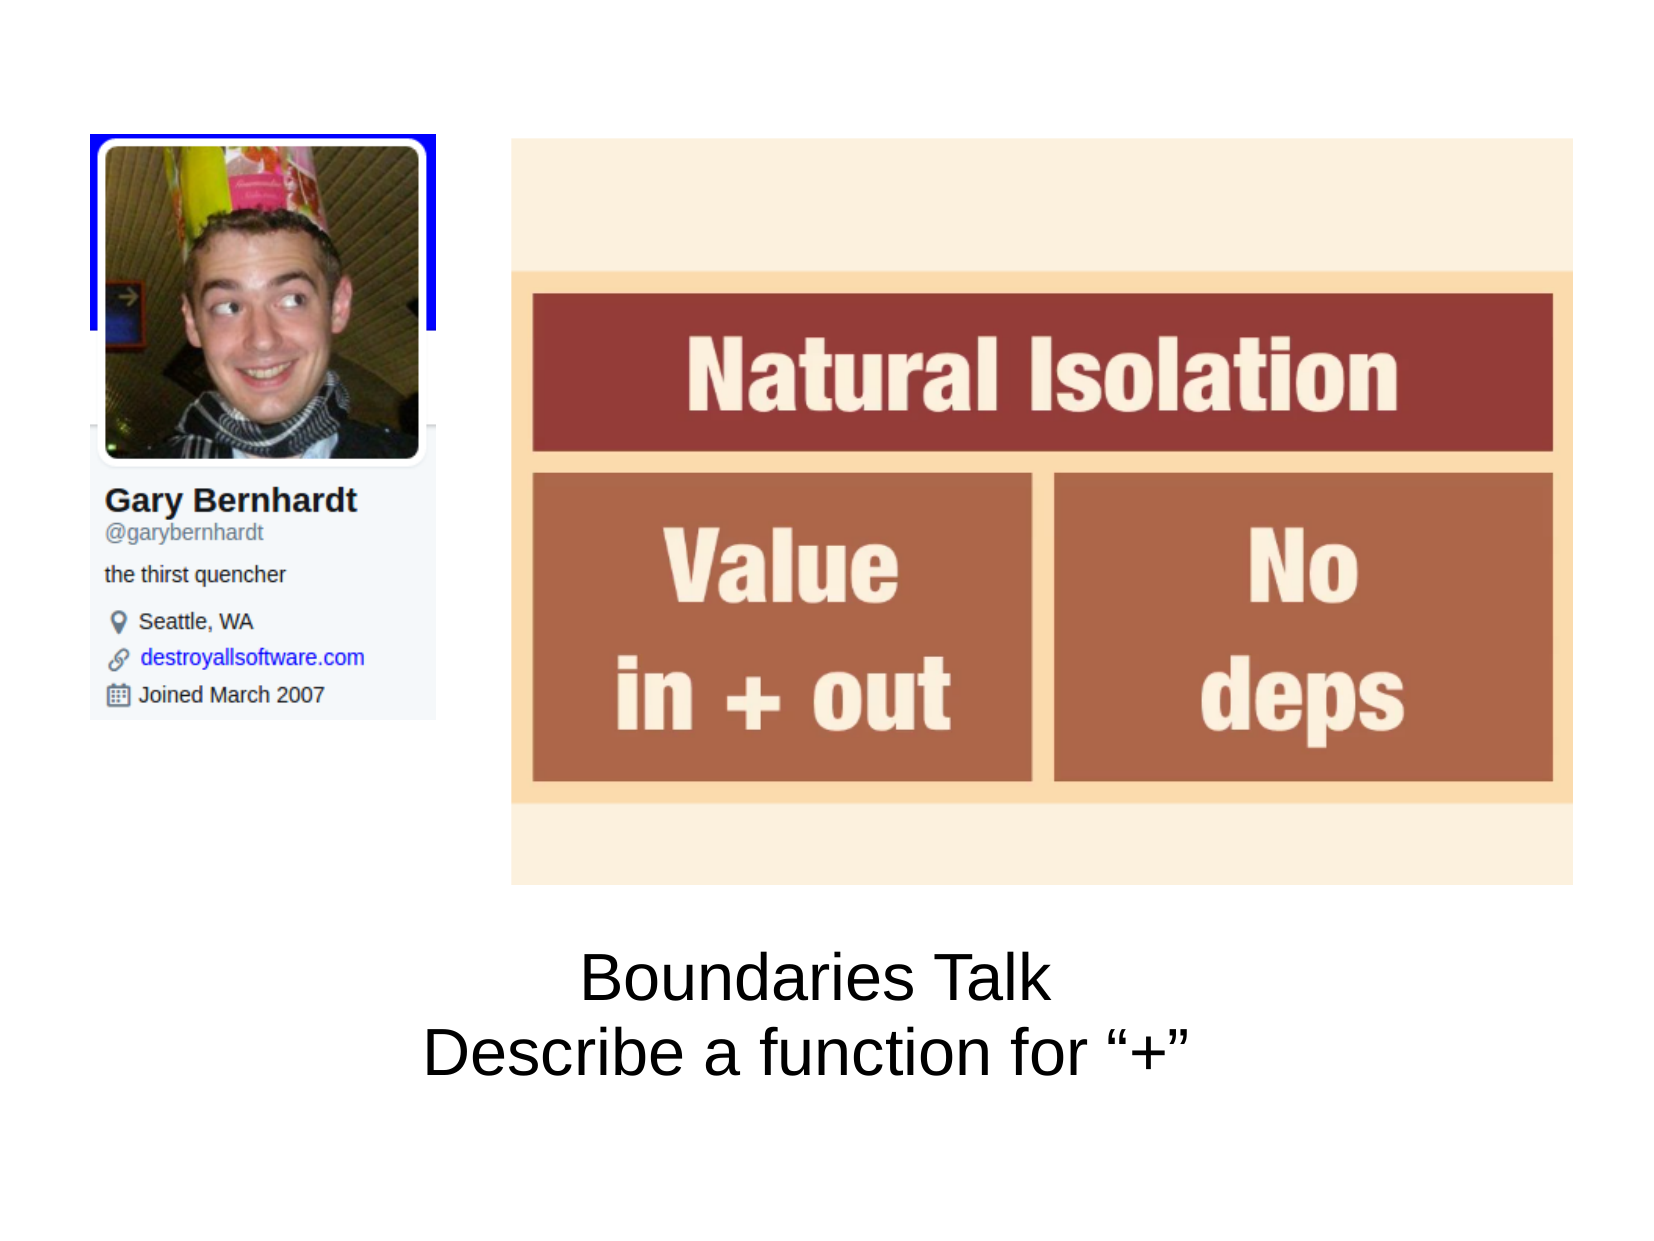

# Boundaries Talk Describe a function for “+”